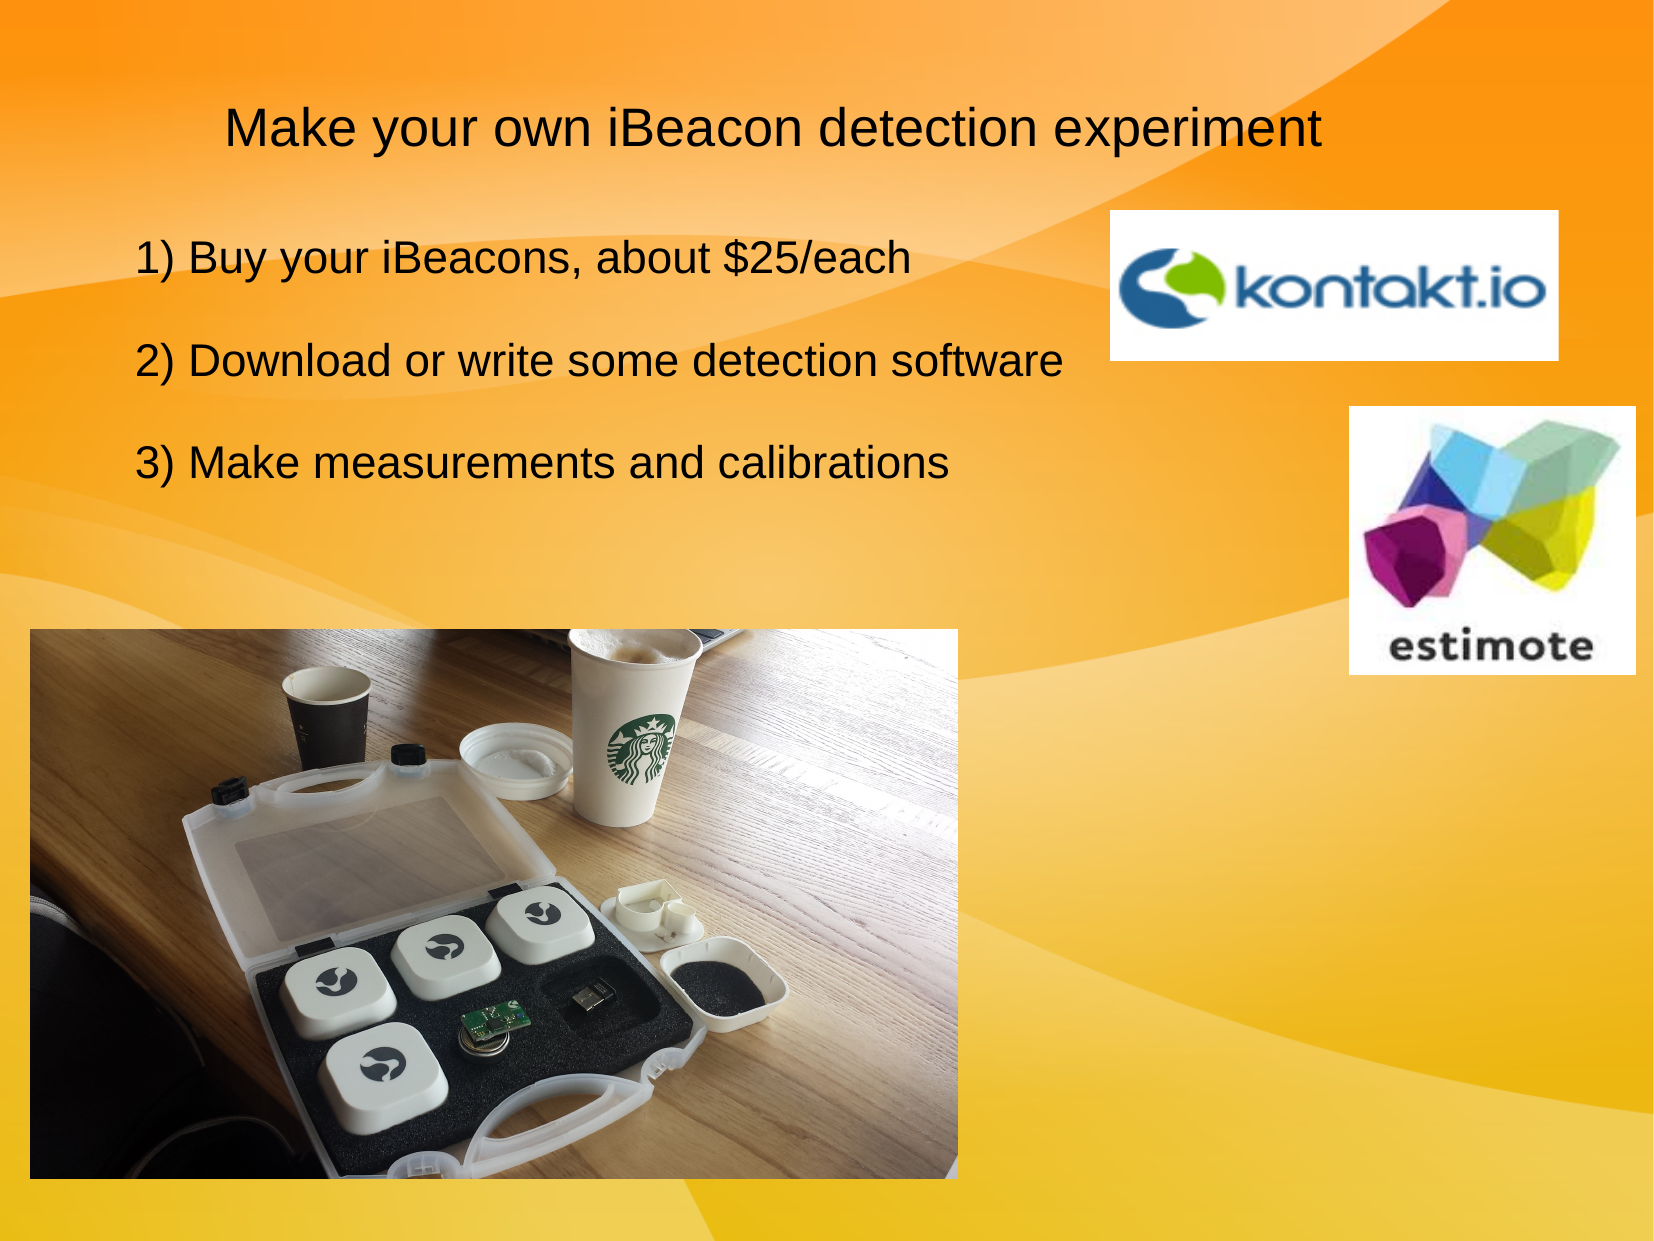

Make your own iBeacon detection experiment
1) Buy your iBeacons, about $25/each
2) Download or write some detection software
3) Make measurements and calibrations